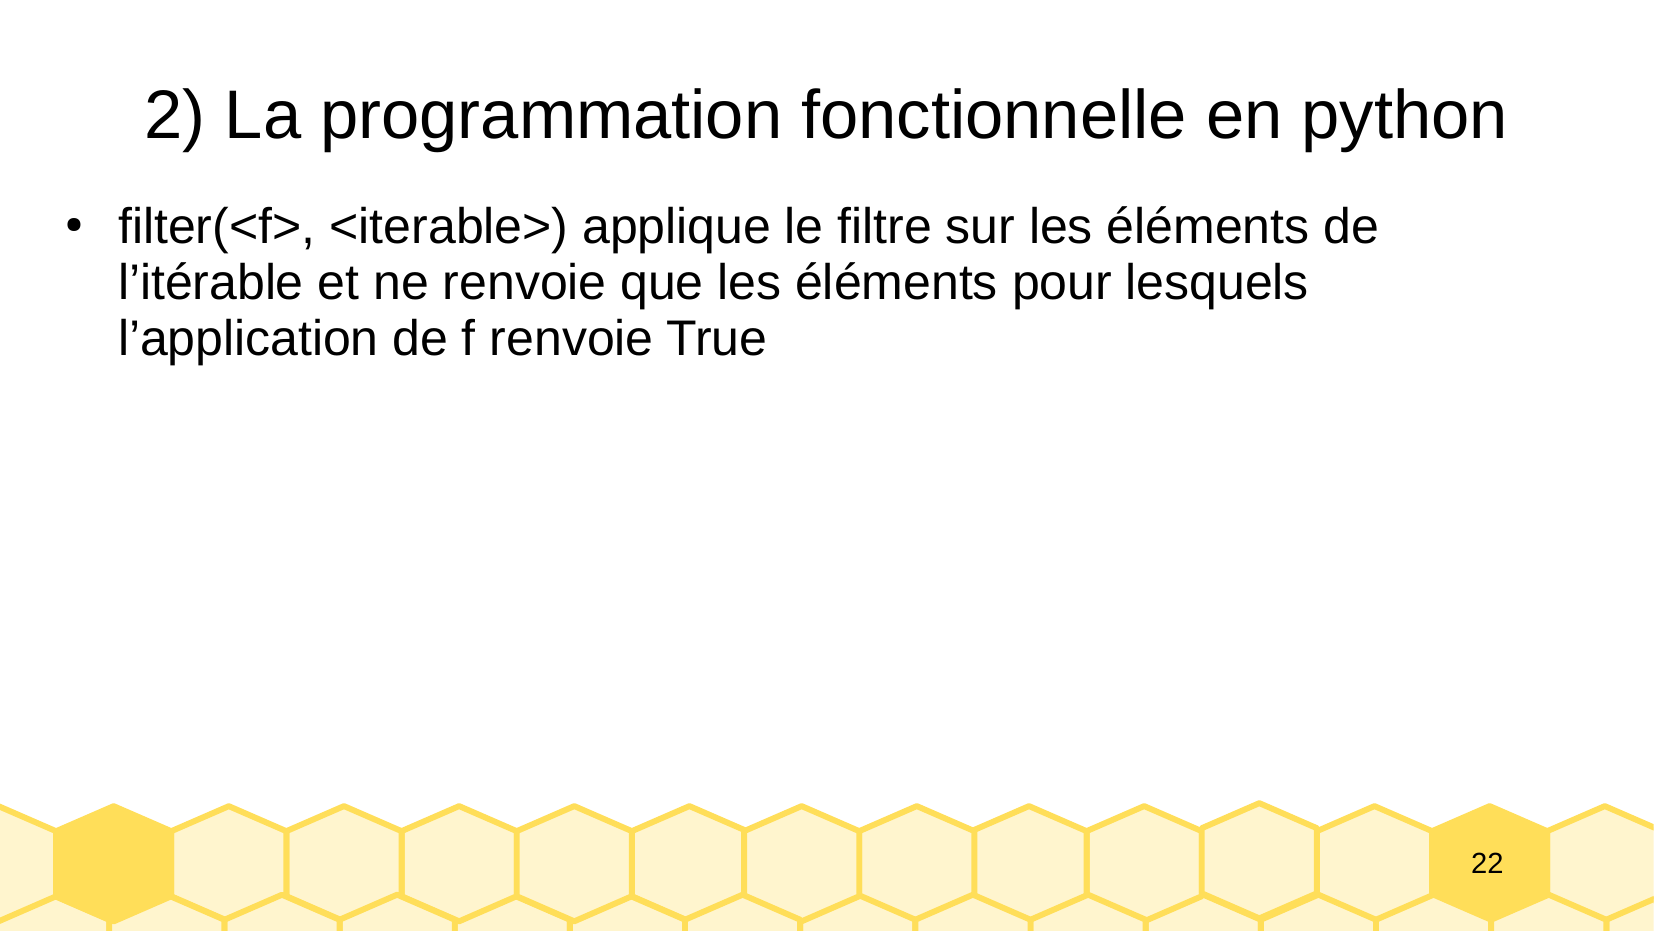

# 2) La programmation fonctionnelle en python
filter(<f>, <iterable>) applique le filtre sur les éléments de l’itérable et ne renvoie que les éléments pour lesquels l’application de f renvoie True